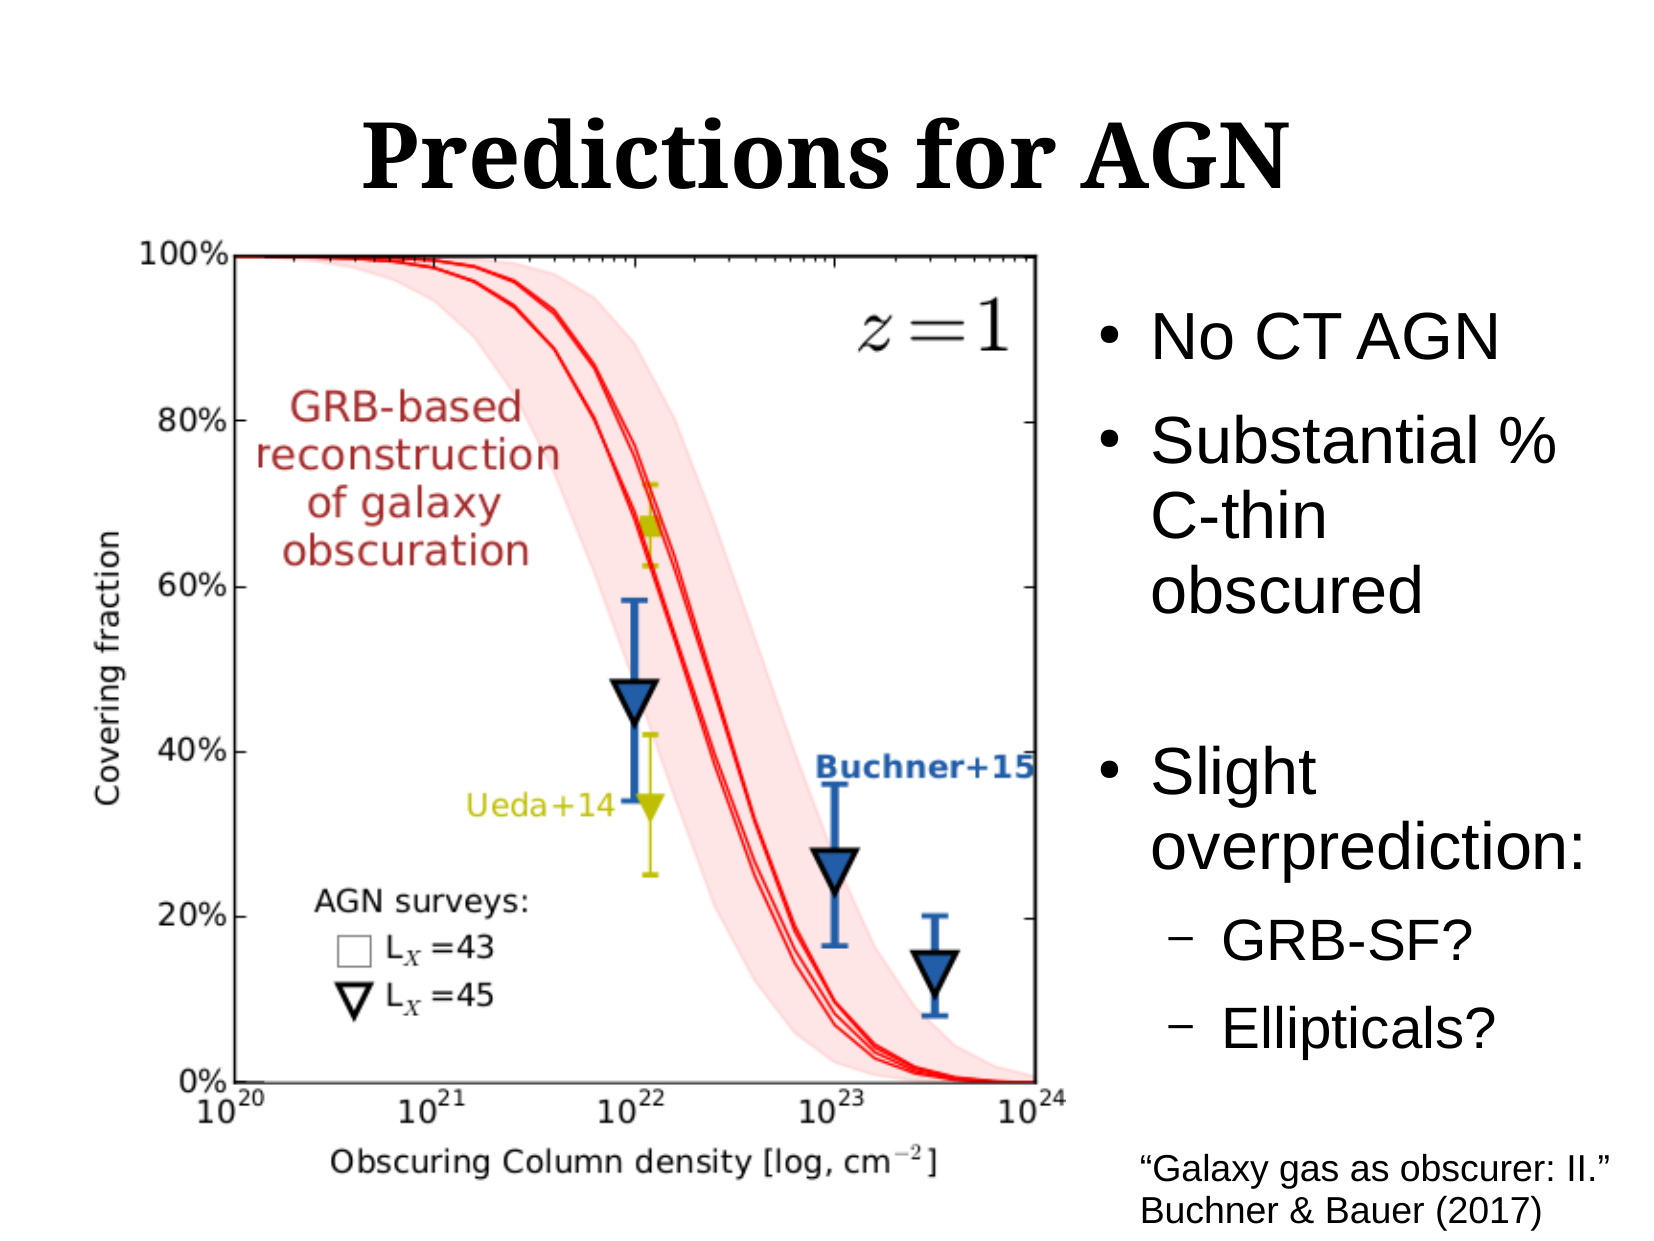

# Predictions for AGN
No CT AGN
Substantial % C-thin obscured
Slight overprediction:
GRB-SF?
Ellipticals?
“Galaxy gas as obscurer: II.”
Buchner & Bauer (2017)